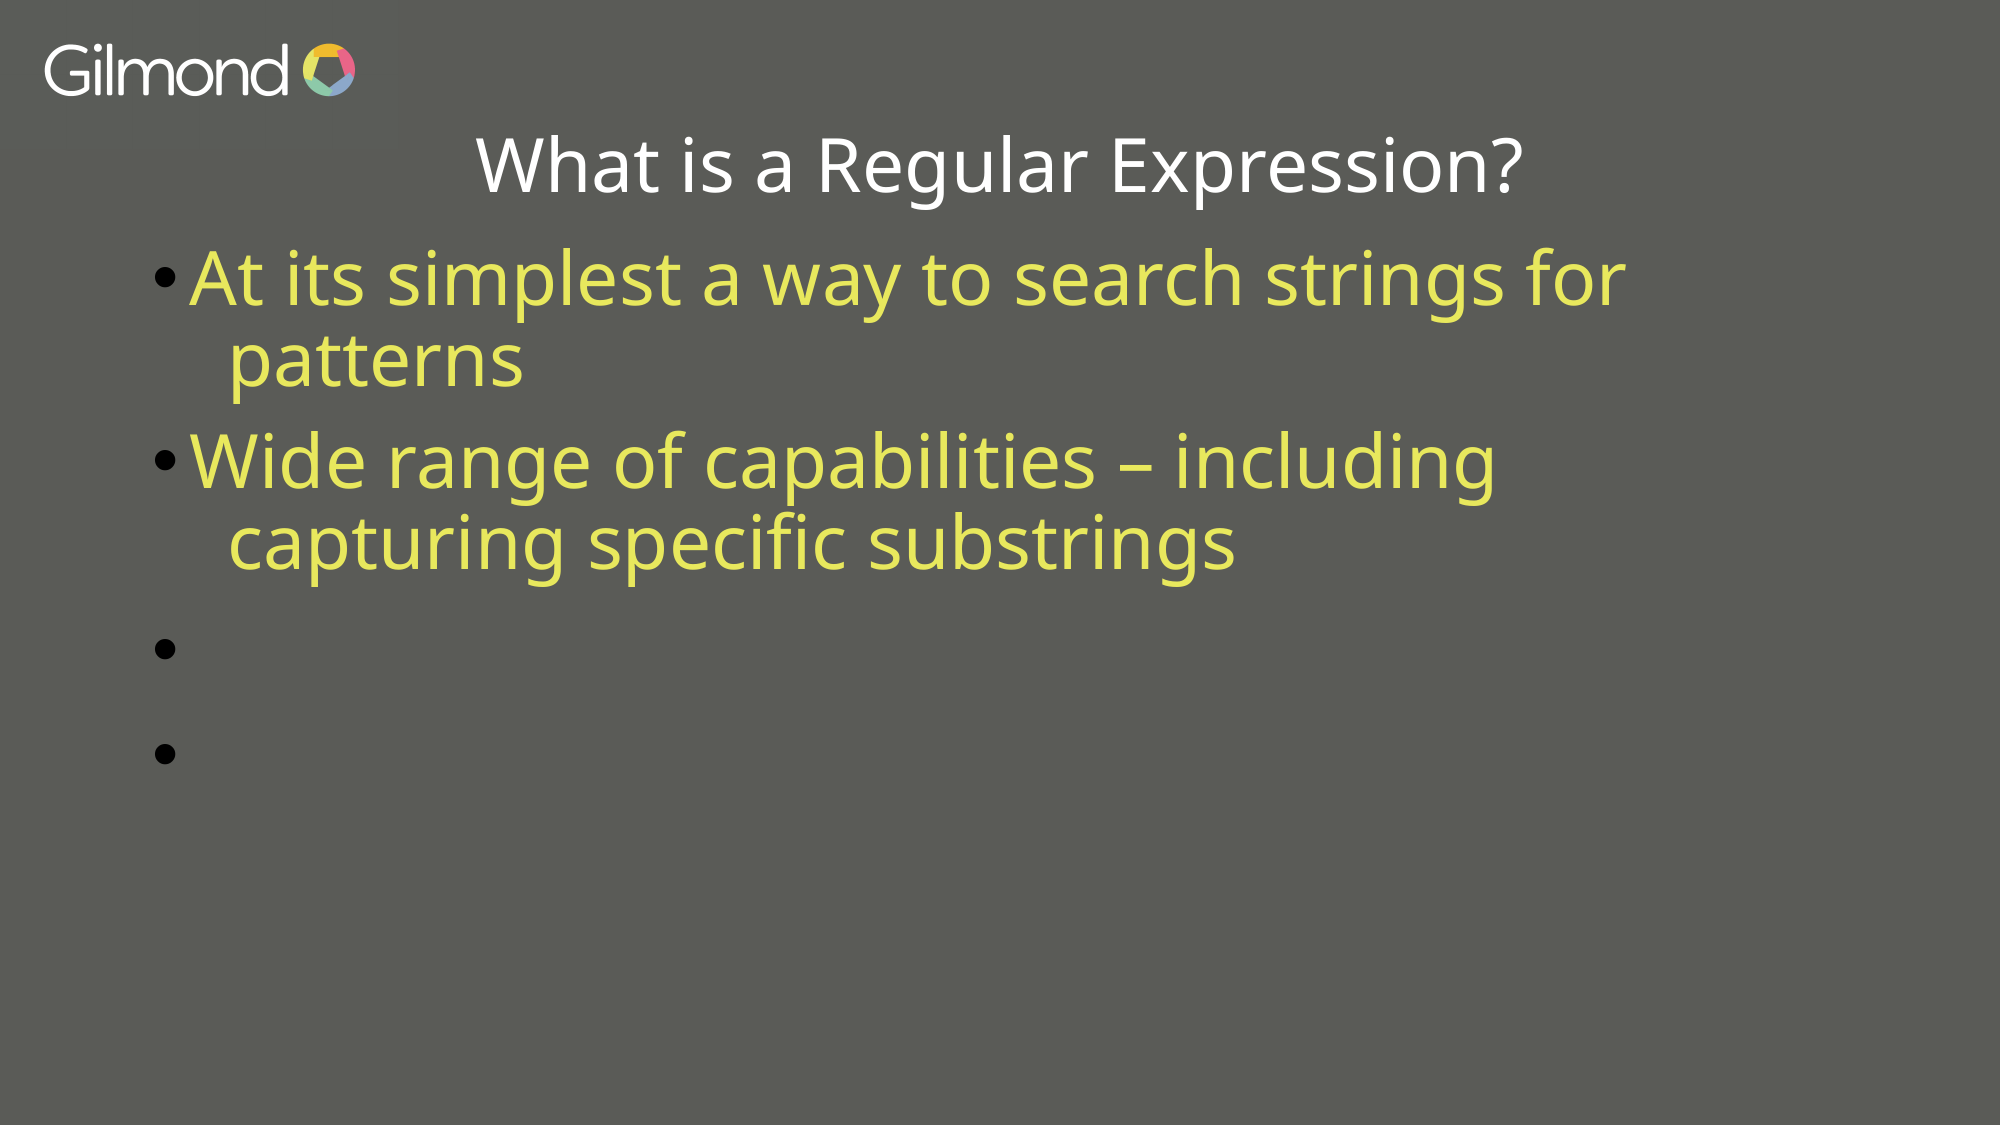

# What is a Regular Expression?
At its simplest a way to search strings for patterns
Wide range of capabilities – including capturing specific substrings